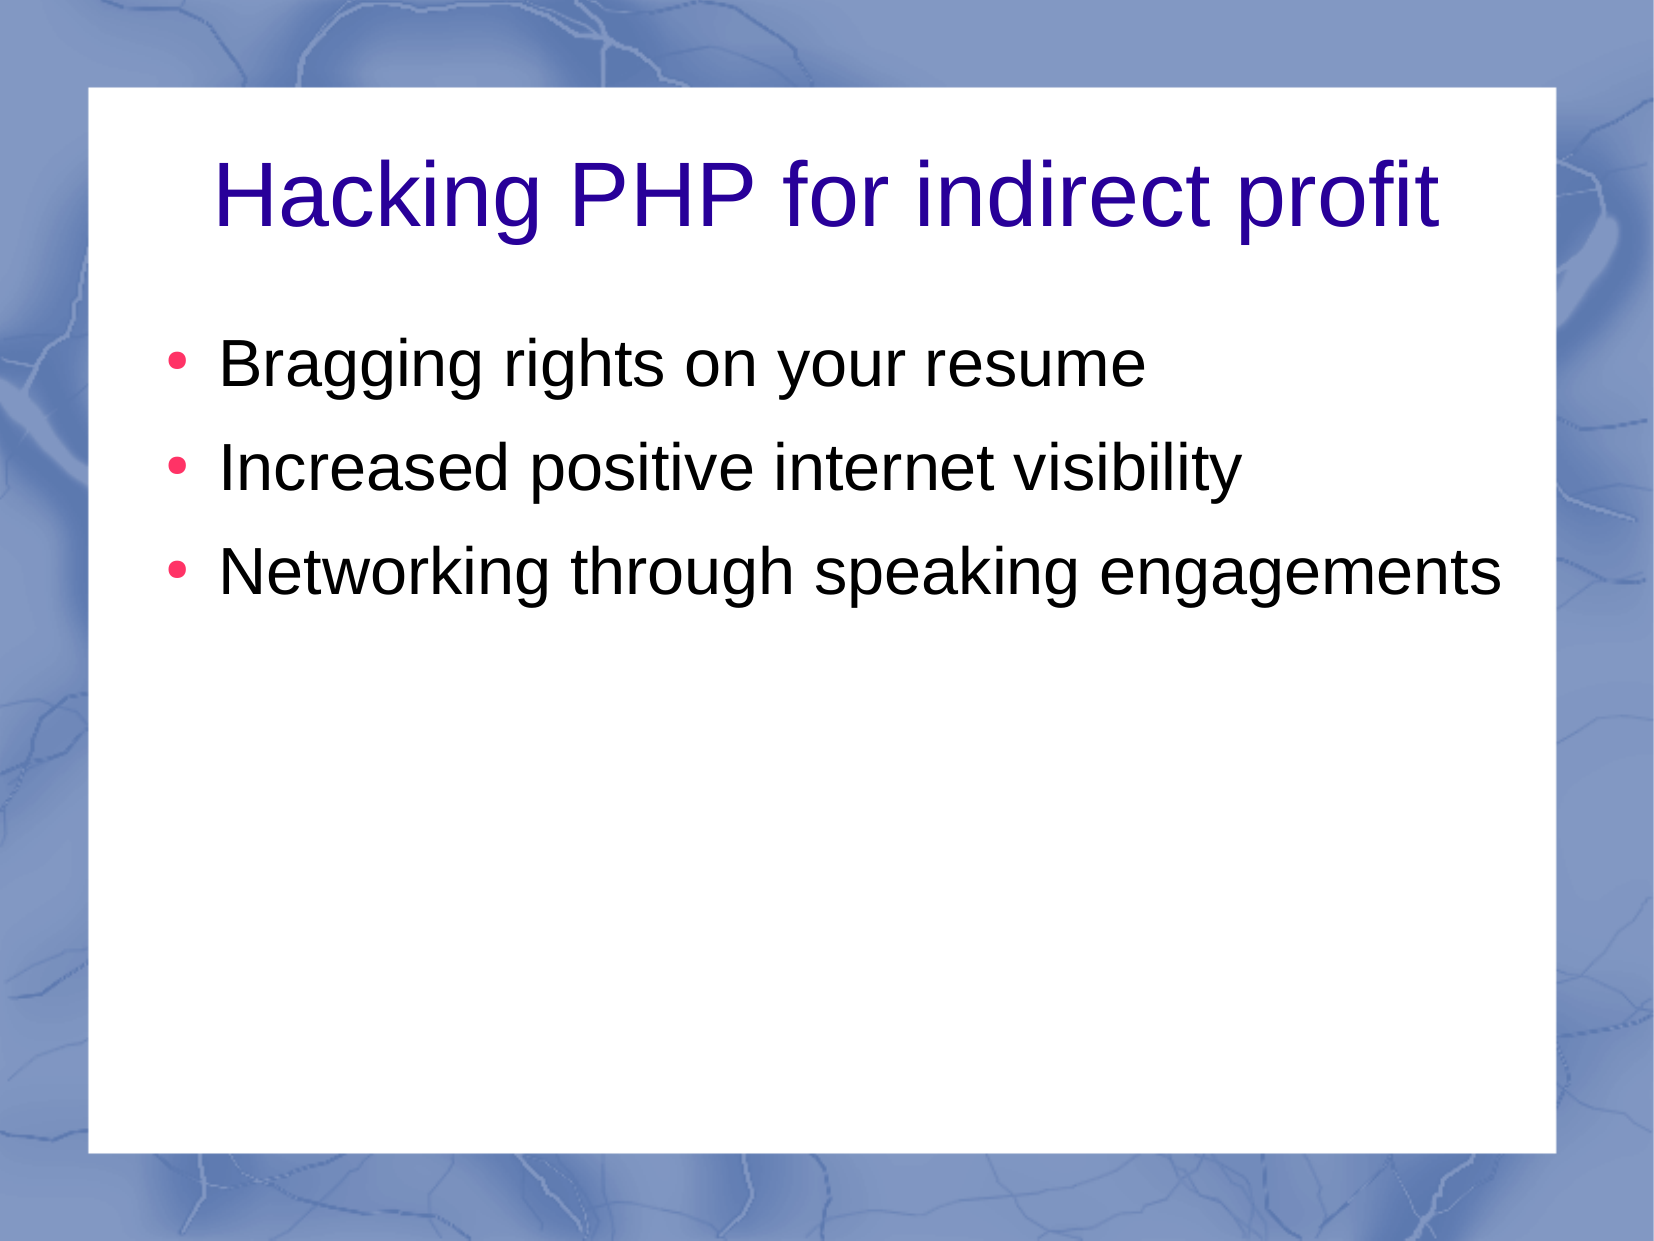

# Hacking PHP for indirect profit
Bragging rights on your resume
Increased positive internet visibility
Networking through speaking engagements